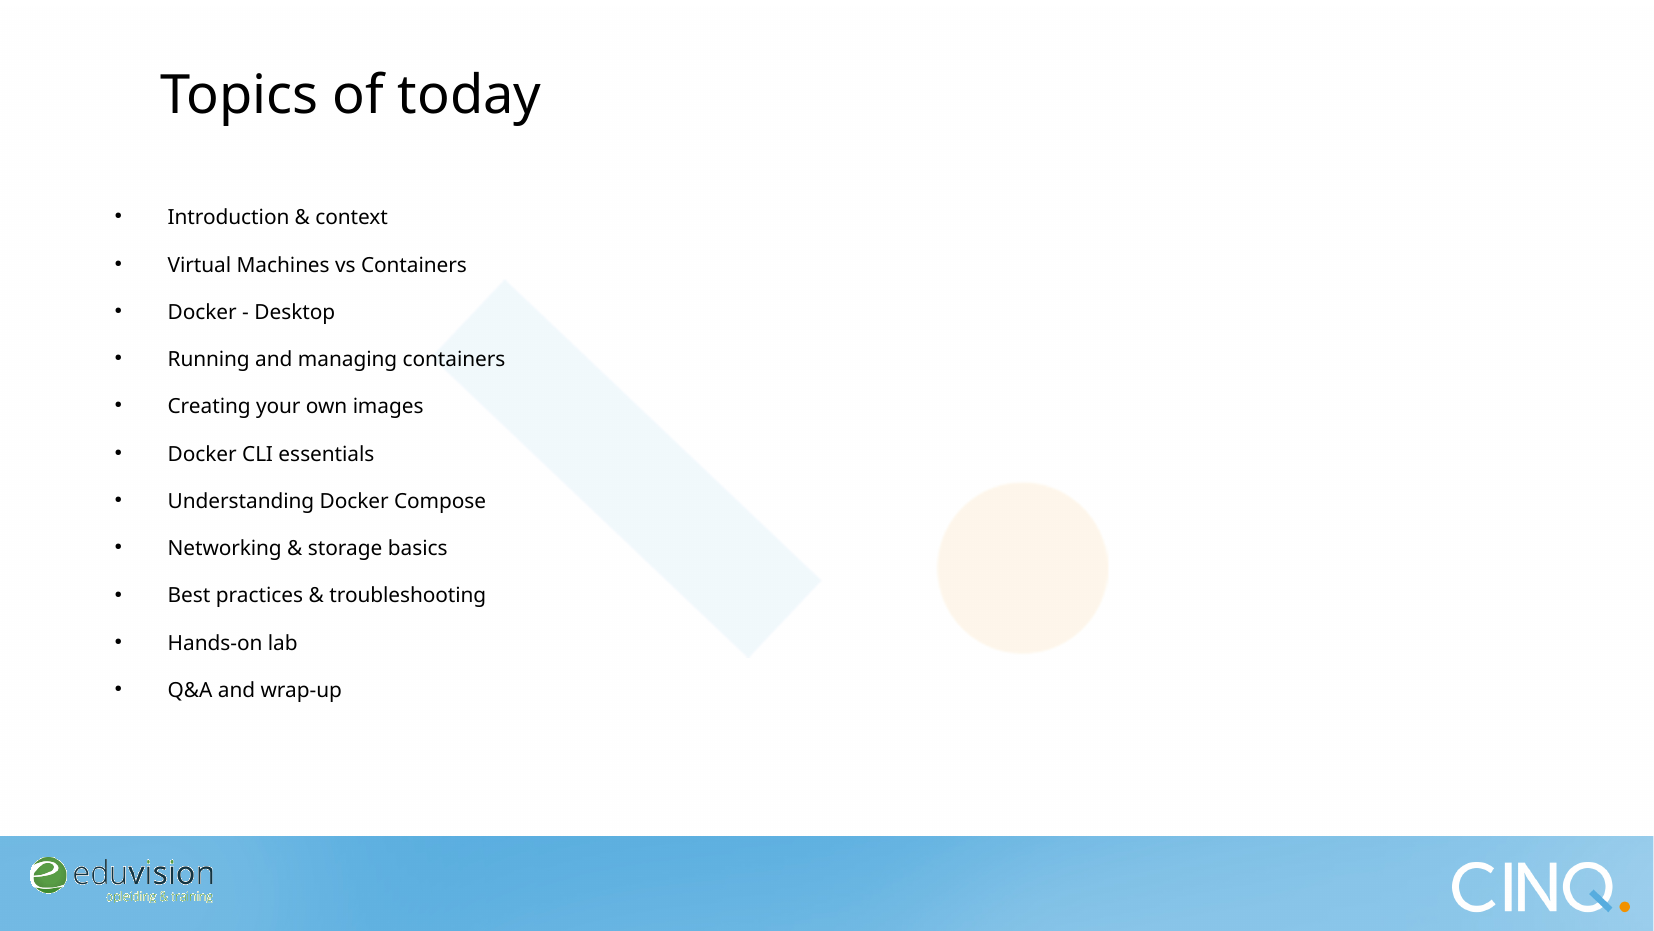

# Topics of today
Introduction & context
Virtual Machines vs Containers
Docker - Desktop
Running and managing containers
Creating your own images
Docker CLI essentials
Understanding Docker Compose
Networking & storage basics
Best practices & troubleshooting
Hands-on lab
Q&A and wrap-up